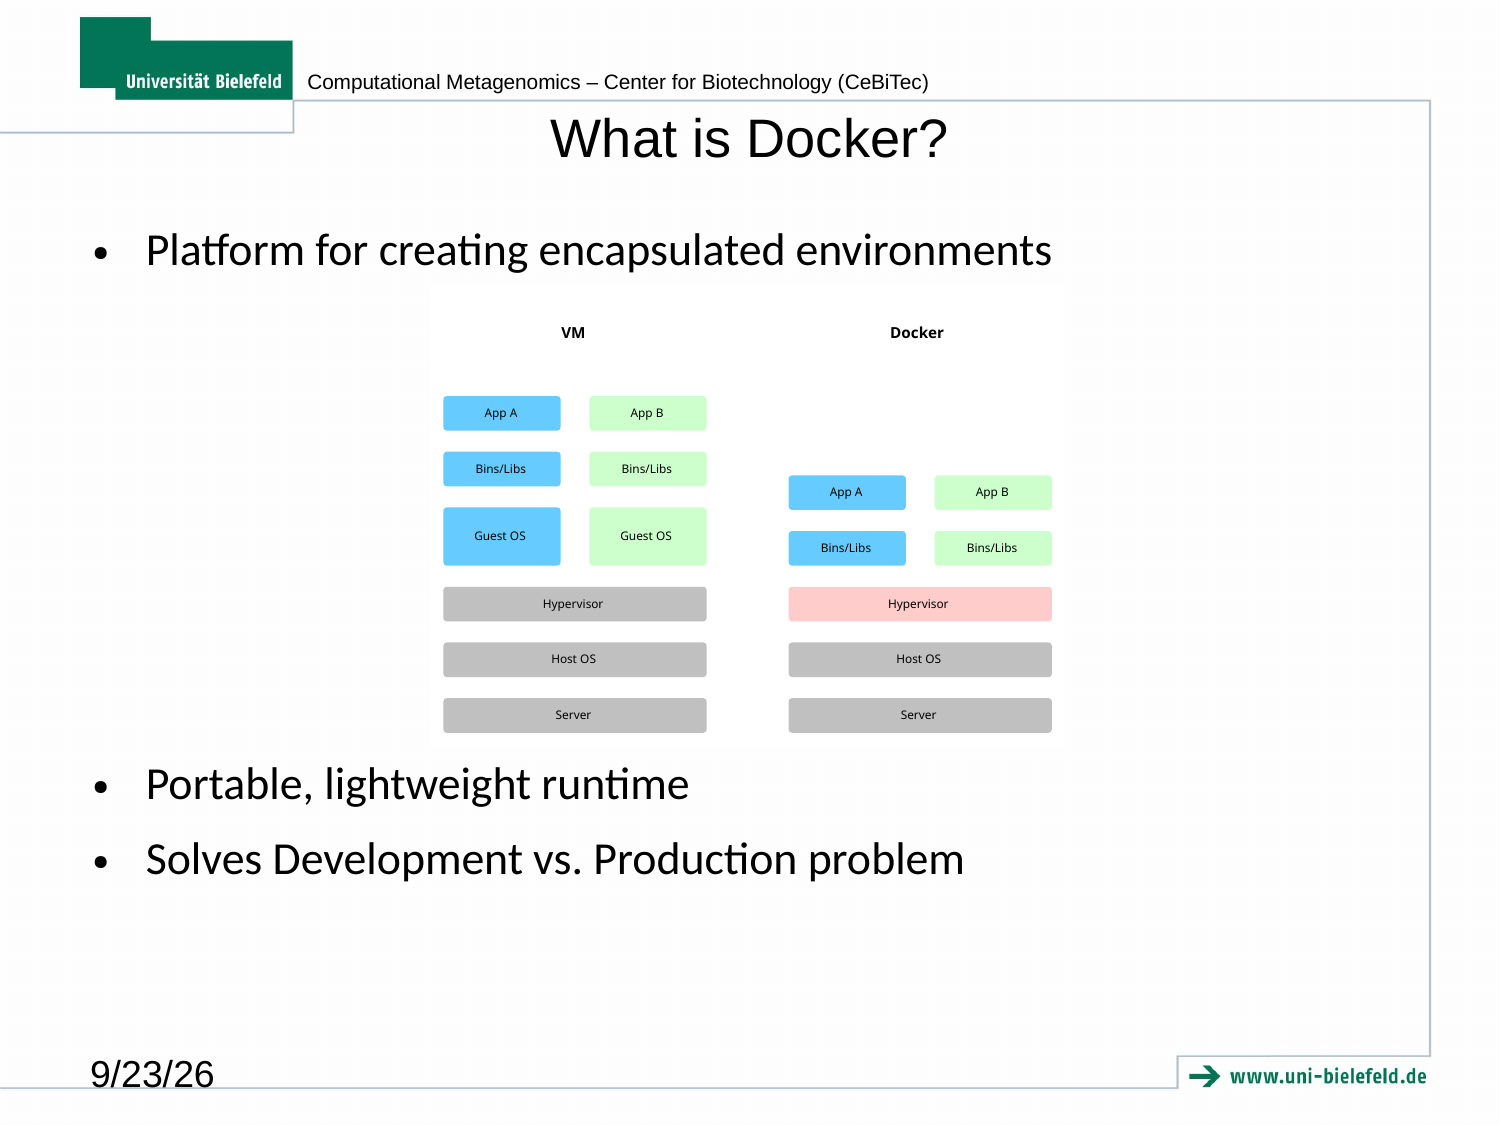

# What is Docker?
Platform for creating encapsulated environments
Portable, lightweight runtime
Solves Development vs. Production problem